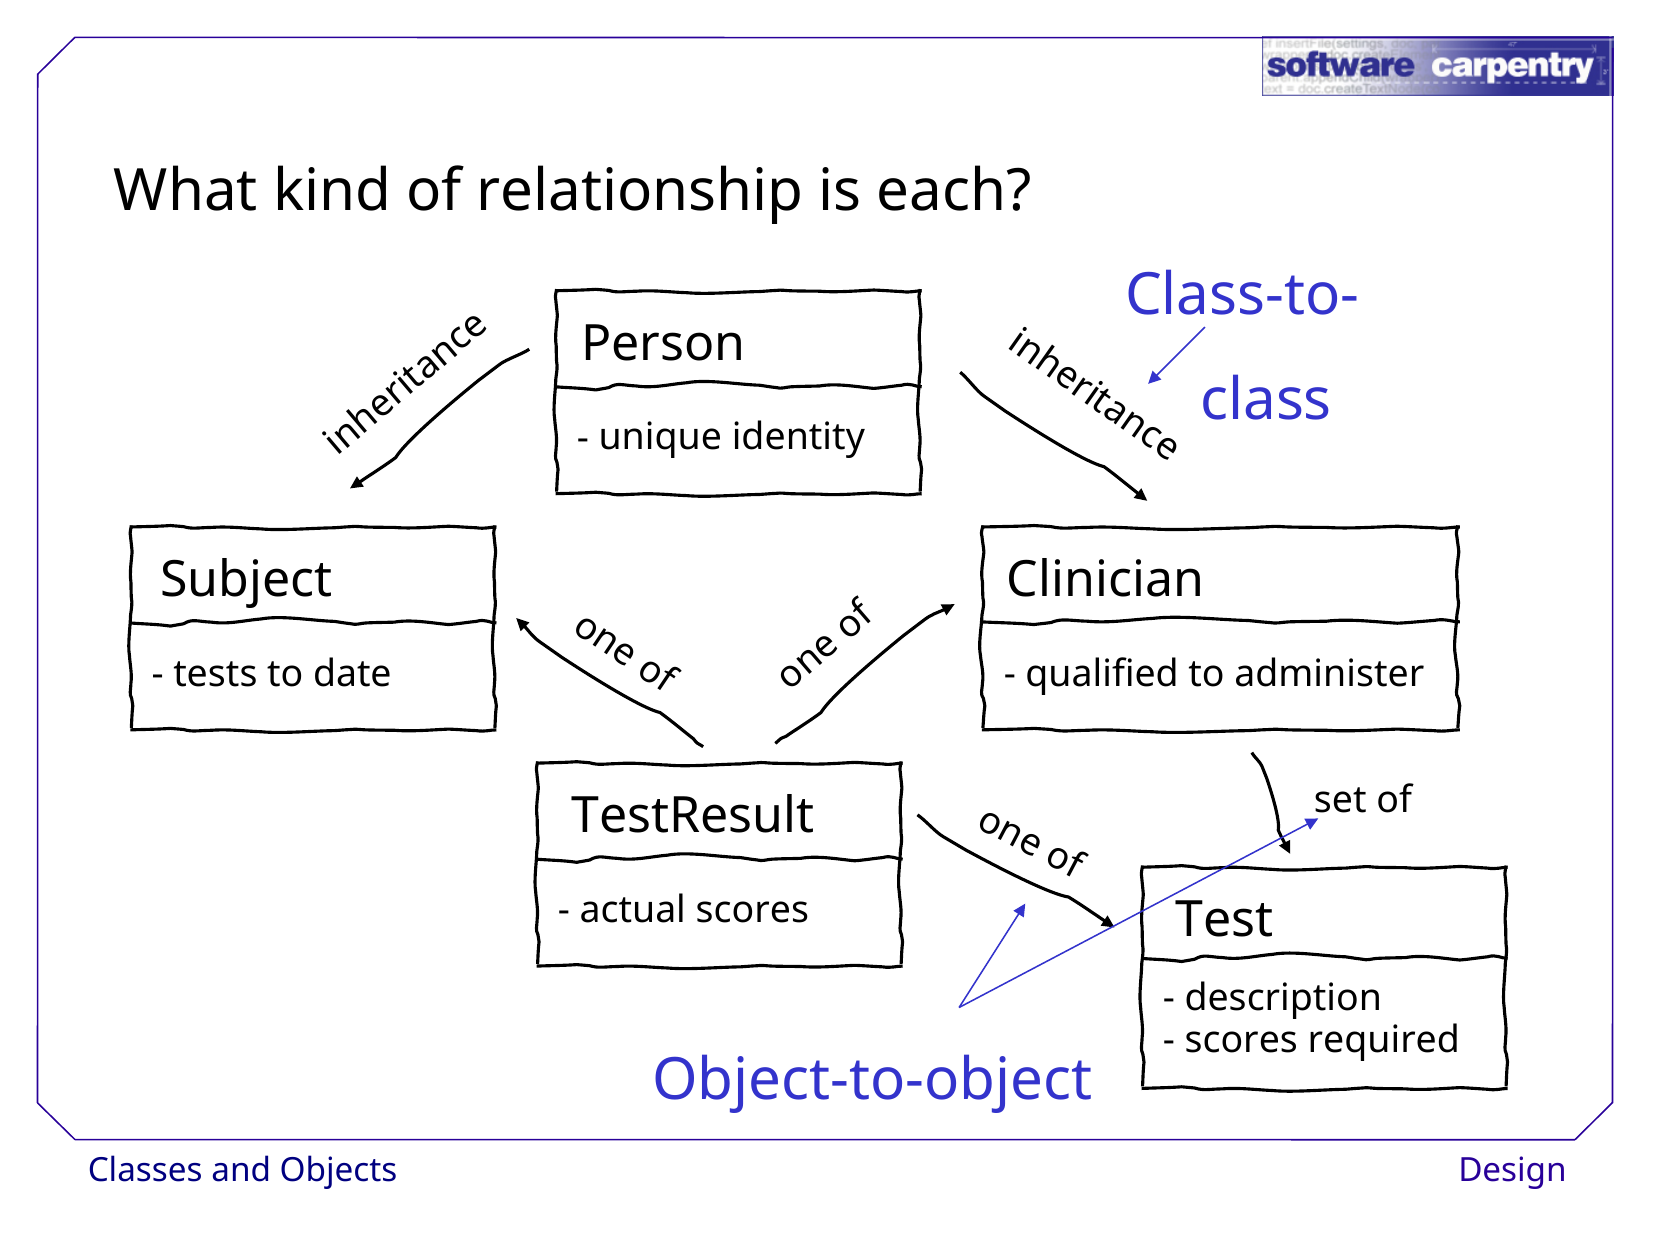

What kind of relationship is each?
Class-to-class
Person
 unique identity
inheritance
inheritance
Subject
Clinician
one of
one of
 tests to date
 qualified to administer
TestResult
 actual scores
set of
one of
Test
 description
- scores required
Object-to-object